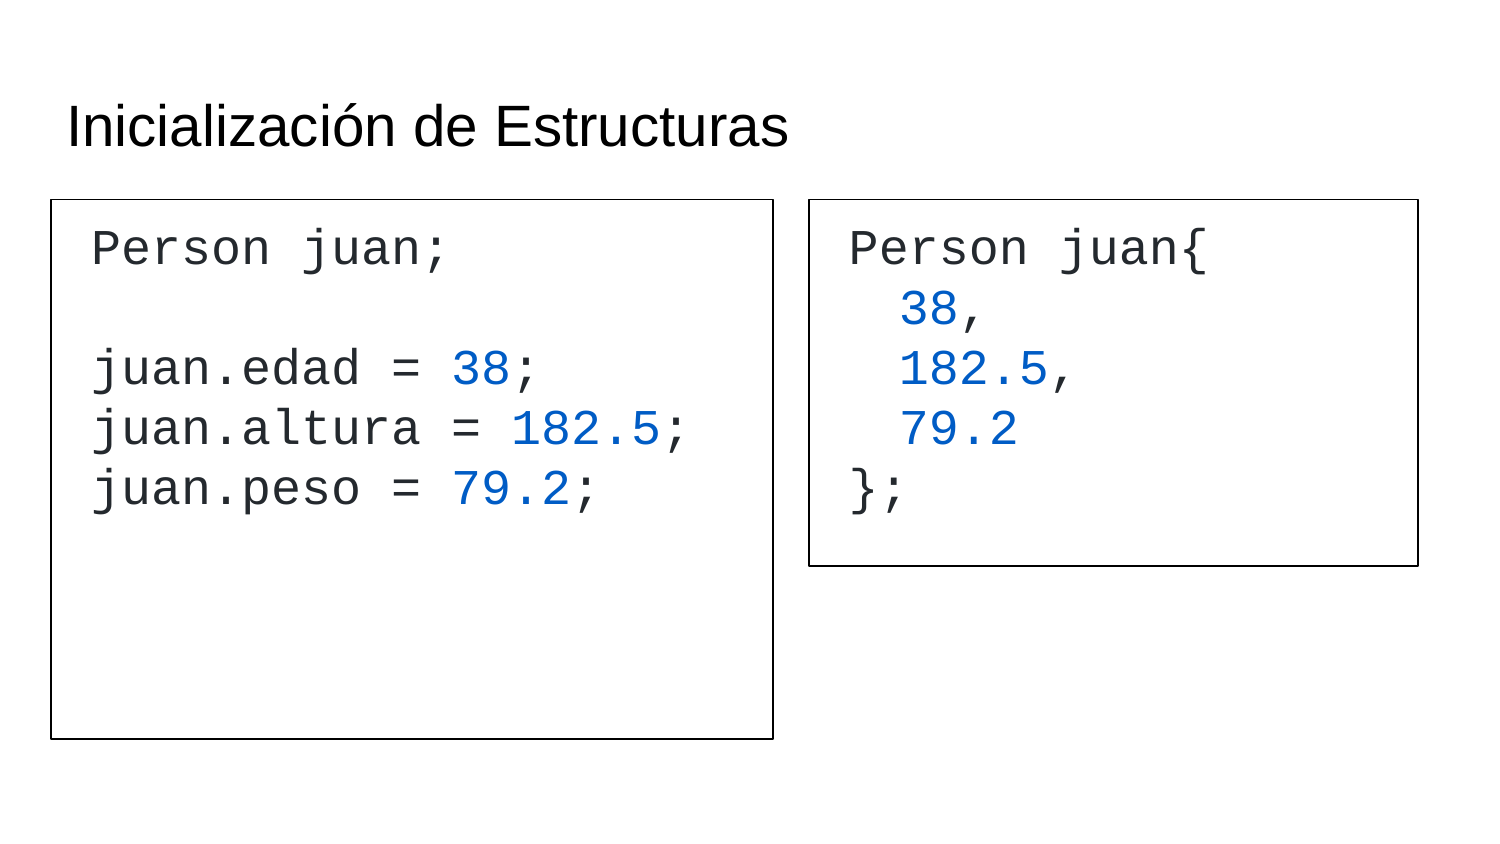

# Inicialización de Estructuras
Person juan;
juan.edad = 38;
juan.altura = 182.5;
juan.peso = 79.2;
Person juan{
38,
182.5,
79.2
};